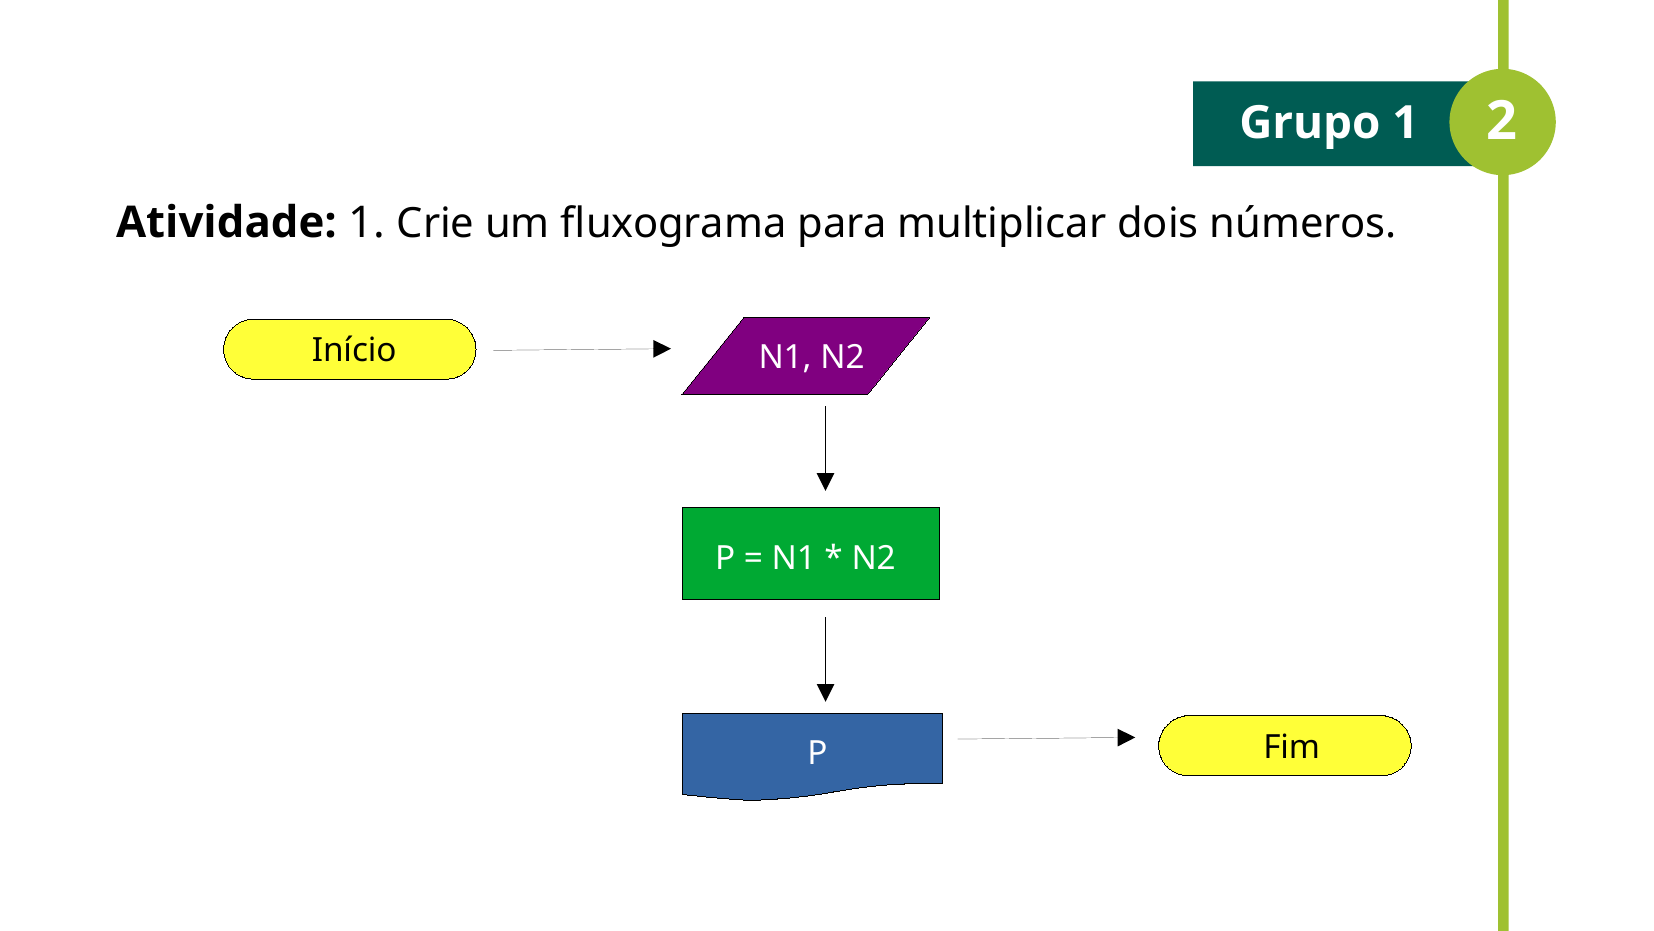

2
Grupo 1
Atividade: 1. Crie um fluxograma para multiplicar dois números.
Início
N1, N2
P = N1 * N2
Fim
P